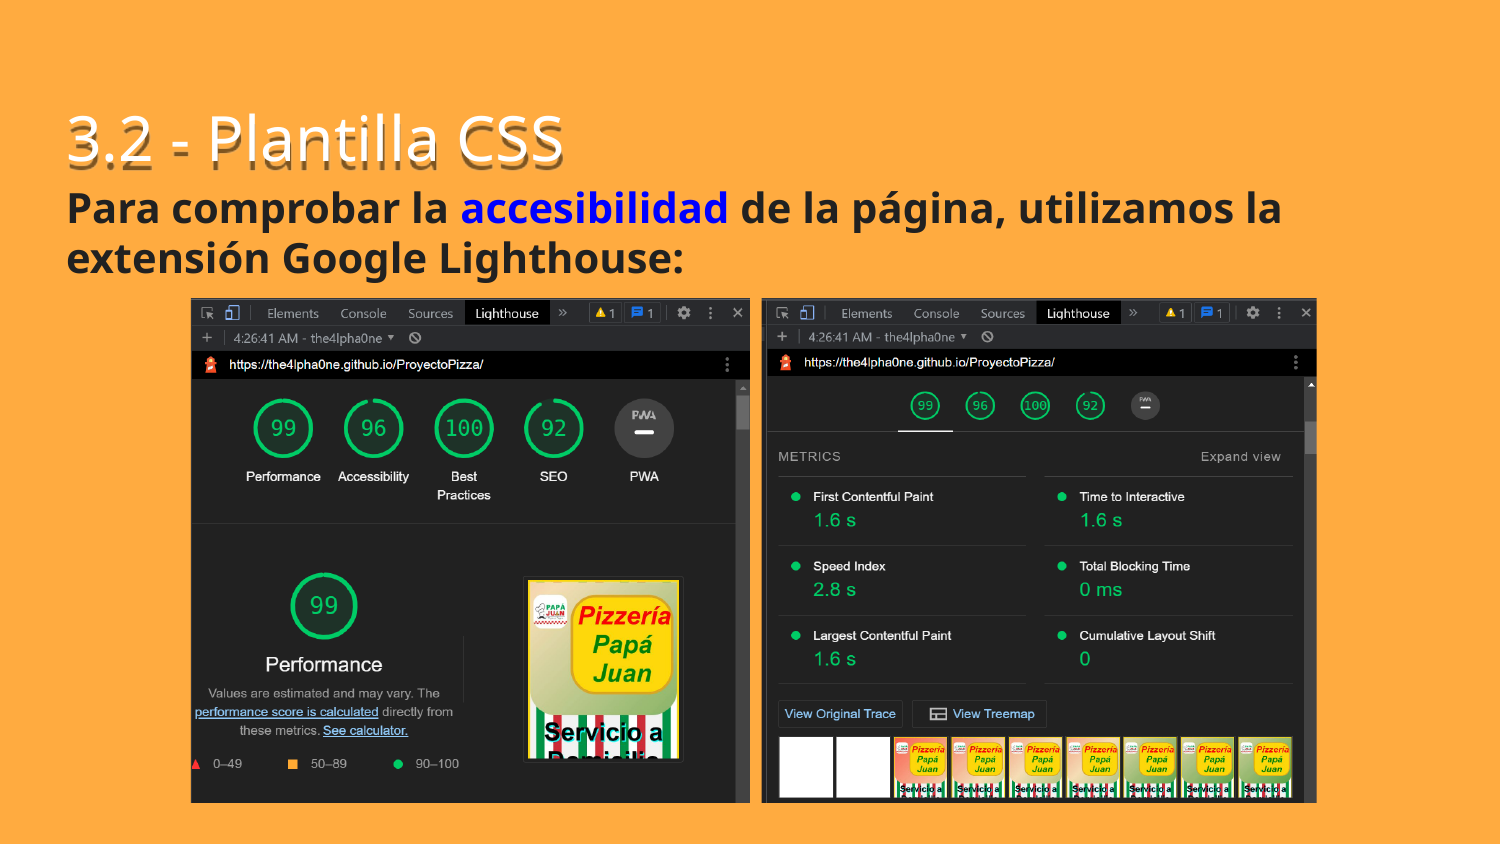

# 3.2 - Plantilla CSS
Para comprobar la accesibilidad de la página, utilizamos la extensión Google Lighthouse: